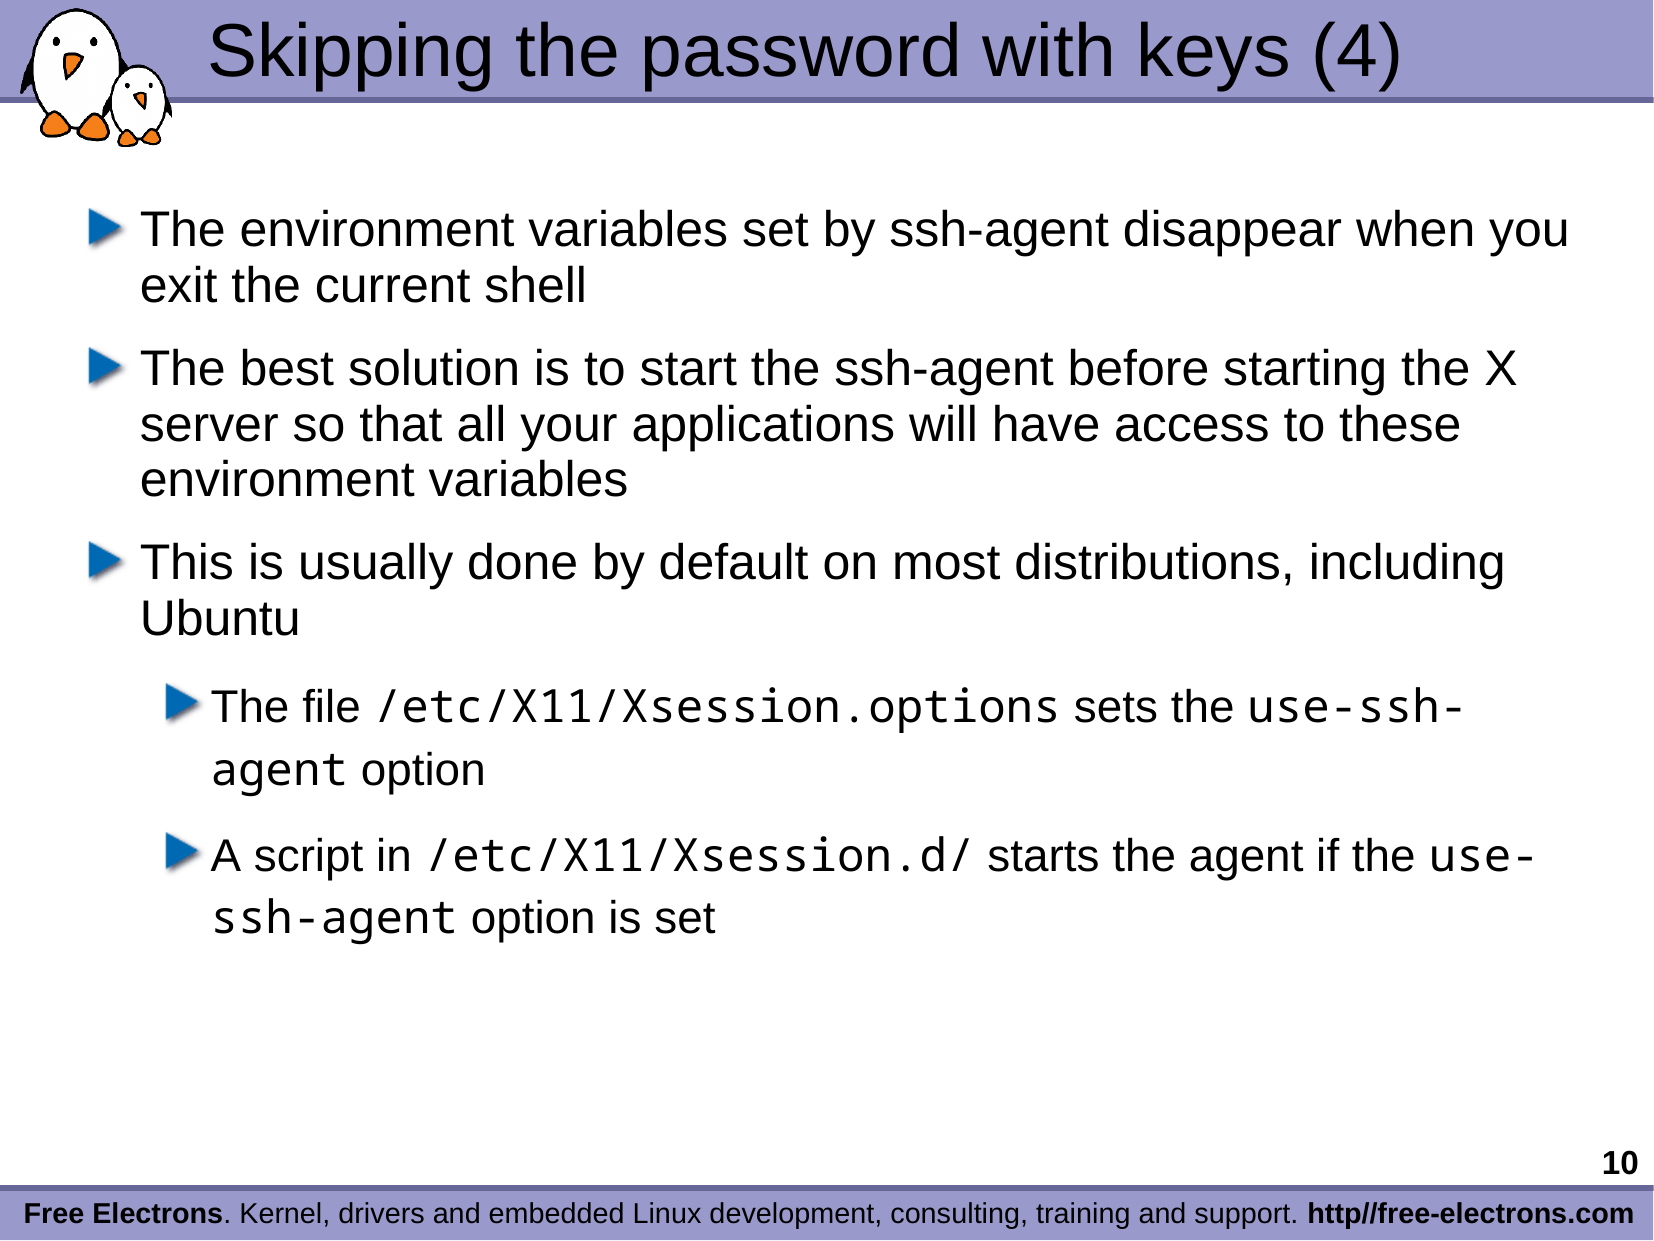

# Skipping the password with keys (4)
The environment variables set by ssh-agent disappear when you exit the current shell
The best solution is to start the ssh-agent before starting the X server so that all your applications will have access to these environment variables
This is usually done by default on most distributions, including Ubuntu
The file /etc/X11/Xsession.options sets the use-ssh-agent option
A script in /etc/X11/Xsession.d/ starts the agent if the use-ssh-agent option is set